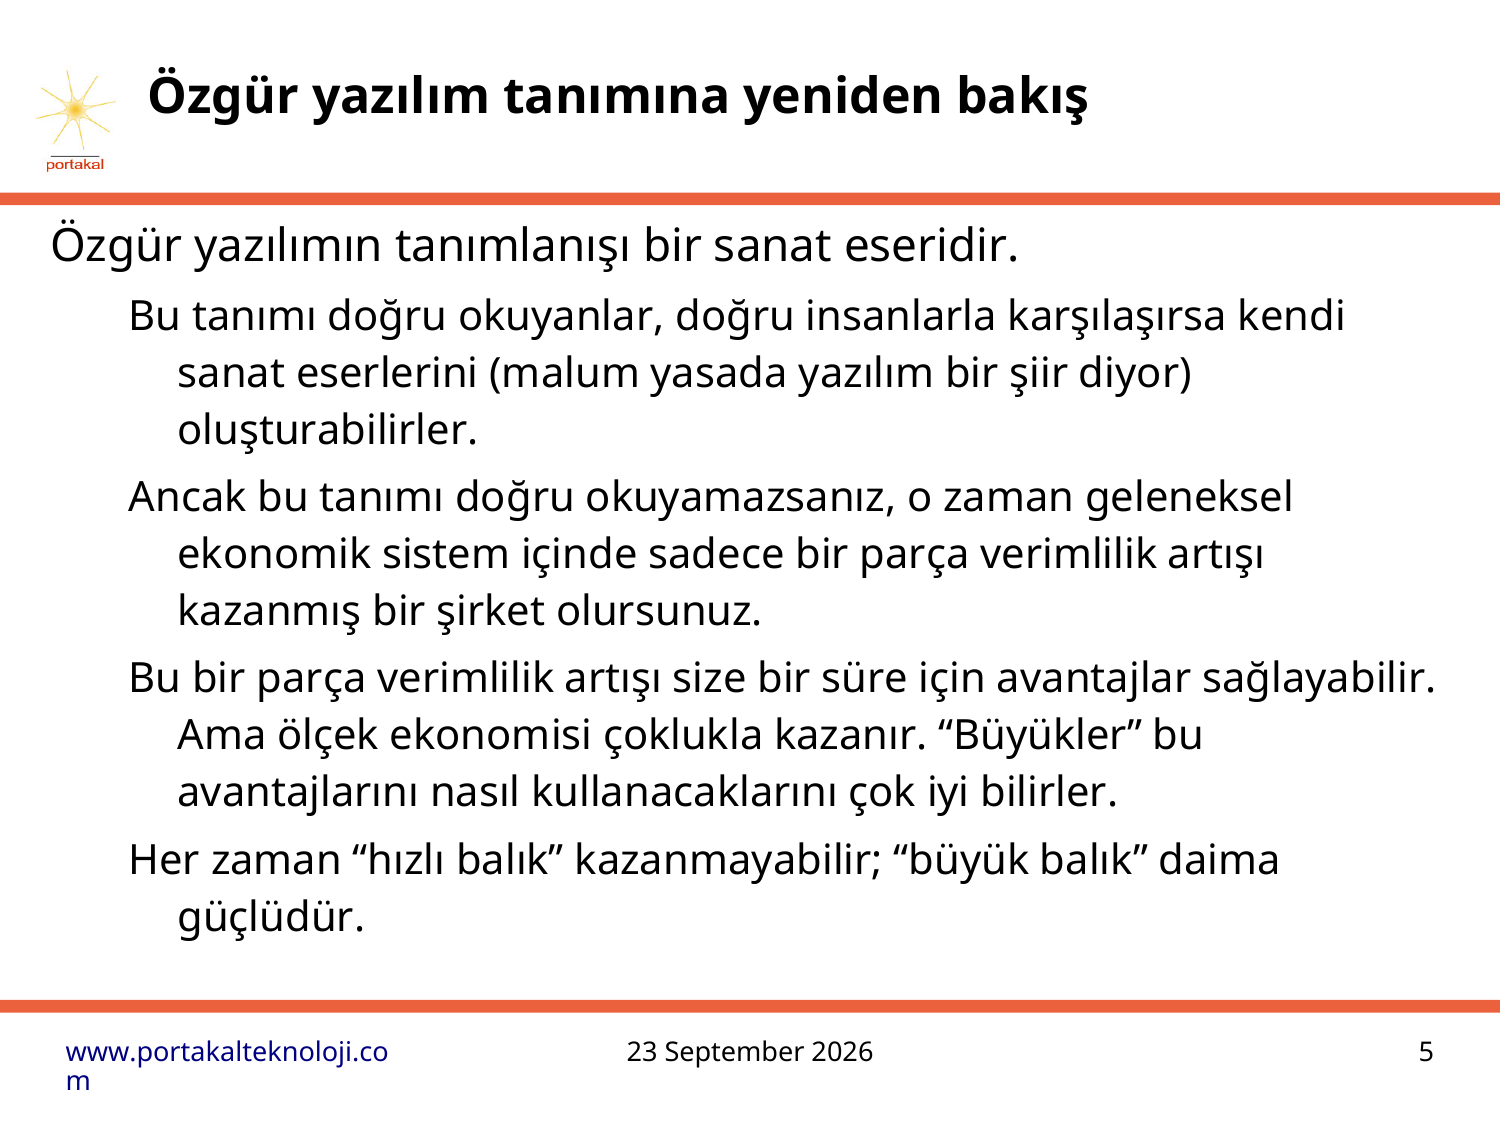

# Özgür yazılım tanımına yeniden bakış
Özgür yazılımın tanımlanışı bir sanat eseridir.
Bu tanımı doğru okuyanlar, doğru insanlarla karşılaşırsa kendi sanat eserlerini (malum yasada yazılım bir şiir diyor) oluşturabilirler.
Ancak bu tanımı doğru okuyamazsanız, o zaman geleneksel ekonomik sistem içinde sadece bir parça verimlilik artışı kazanmış bir şirket olursunuz.
Bu bir parça verimlilik artışı size bir süre için avantajlar sağlayabilir. Ama ölçek ekonomisi çoklukla kazanır. “Büyükler” bu avantajlarını nasıl kullanacaklarını çok iyi bilirler.
Her zaman “hızlı balık” kazanmayabilir; “büyük balık” daima güçlüdür.